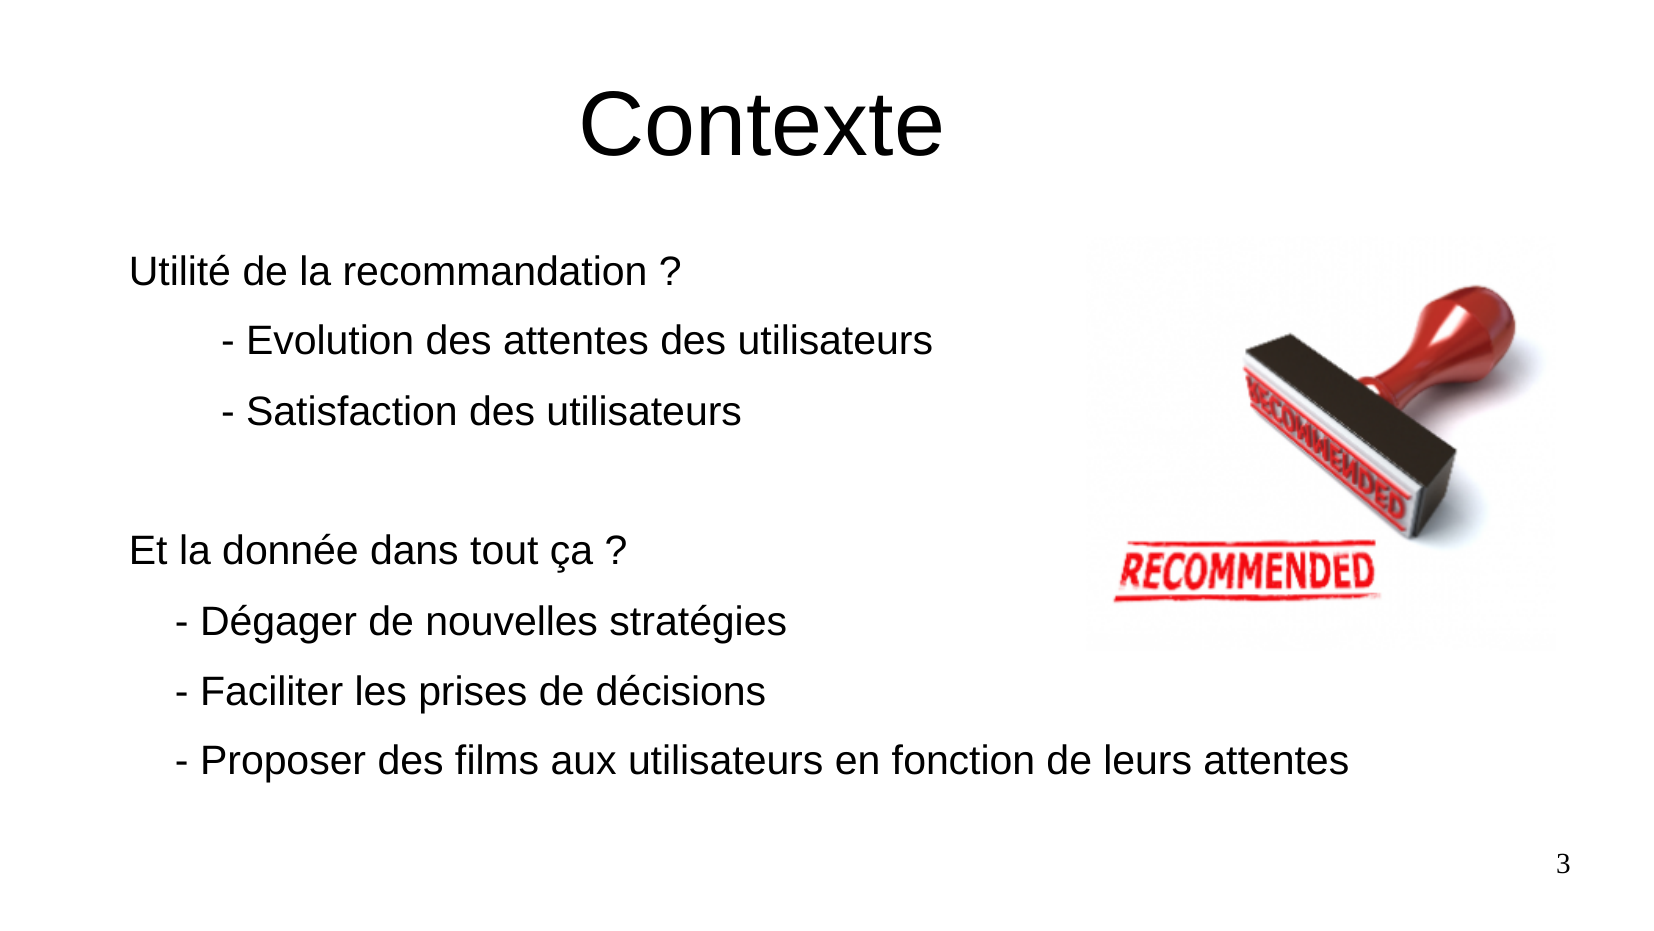

Contexte
# Utilité de la recommandation ?
 - Evolution des attentes des utilisateurs
 - Satisfaction des utilisateurs
Et la donnée dans tout ça ?
 - Dégager de nouvelles stratégies
 - Faciliter les prises de décisions
 - Proposer des films aux utilisateurs en fonction de leurs attentes
3